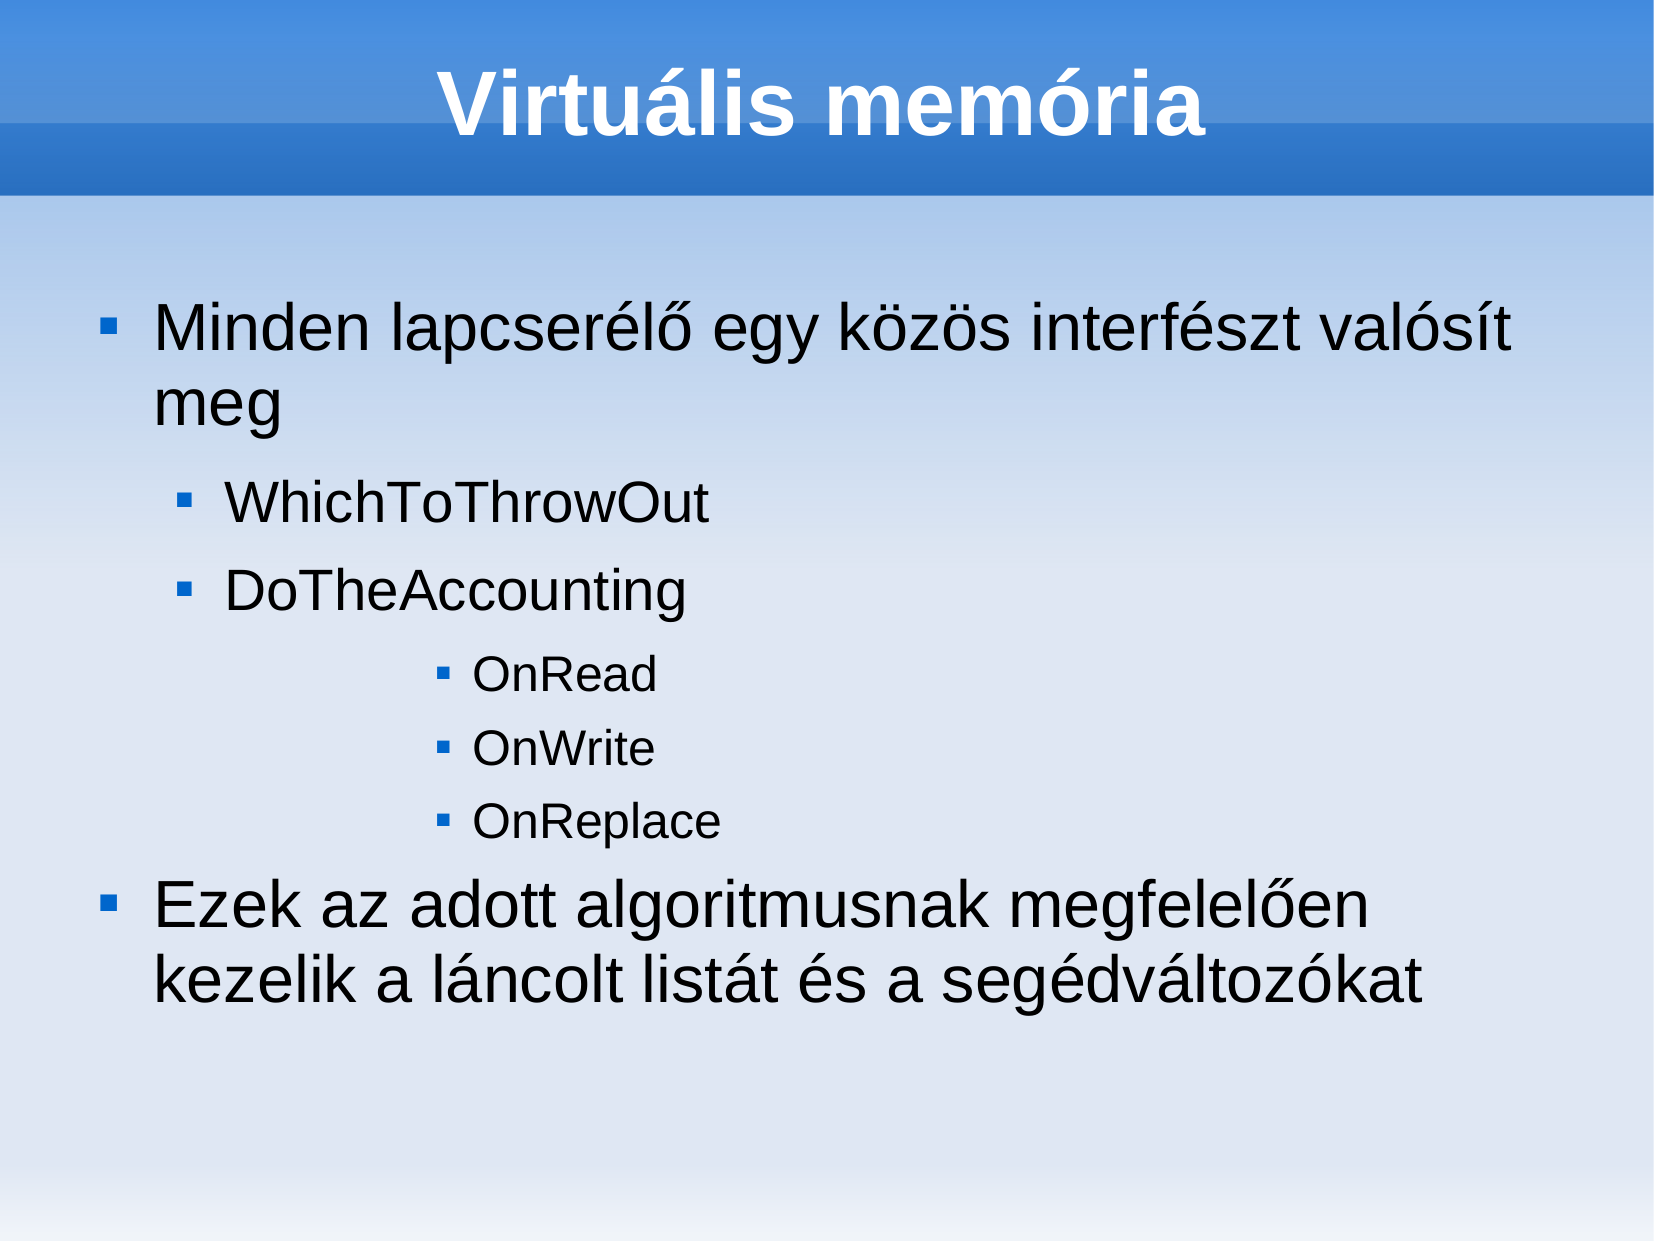

# Virtuális memória
Minden lapcserélő egy közös interfészt valósít meg
WhichToThrowOut
DoTheAccounting
OnRead
OnWrite
OnReplace
Ezek az adott algoritmusnak megfelelően kezelik a láncolt listát és a segédváltozókat